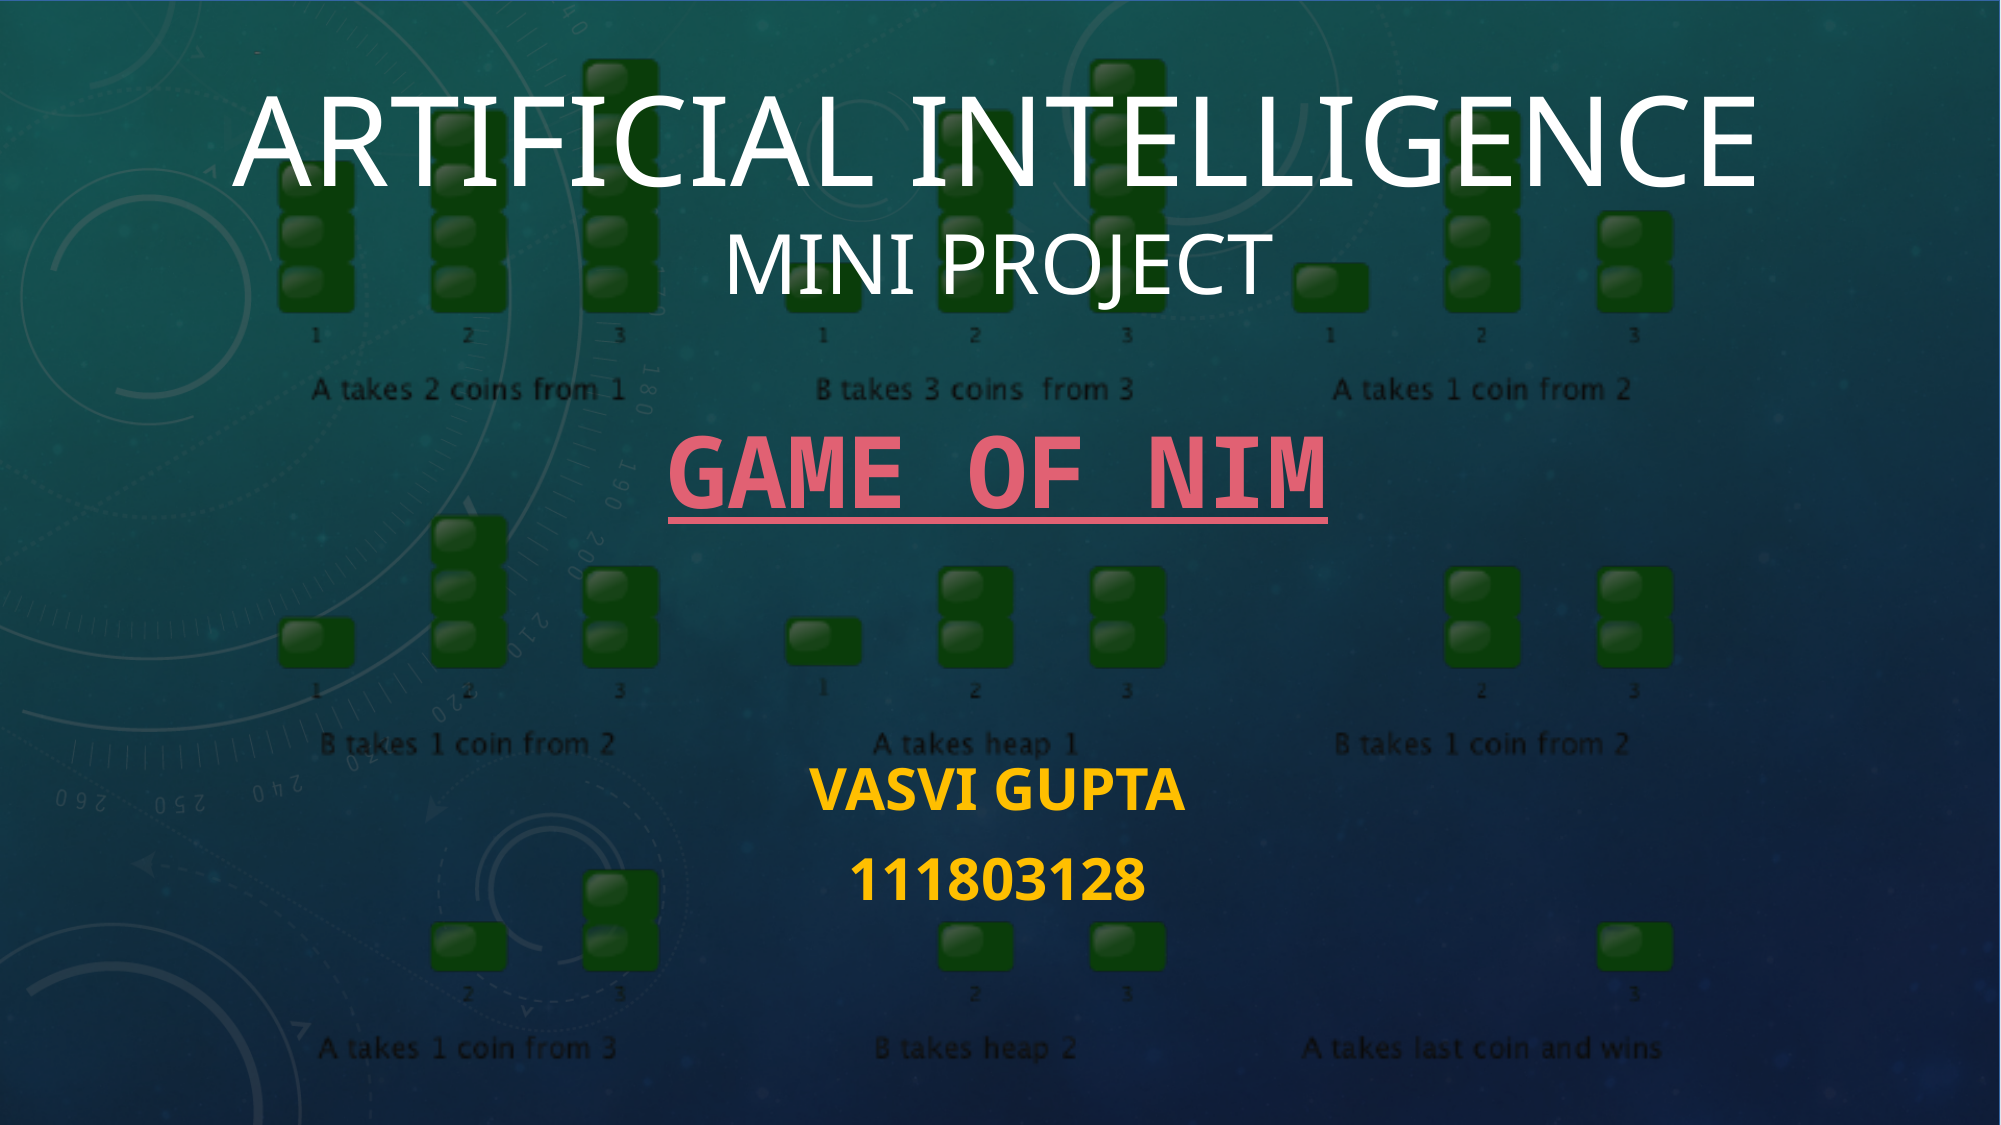

# ARTIFICIAL INTELLIGENCE MINI PROJECT
GAME OF NIM
VASVI GUPTA
111803128